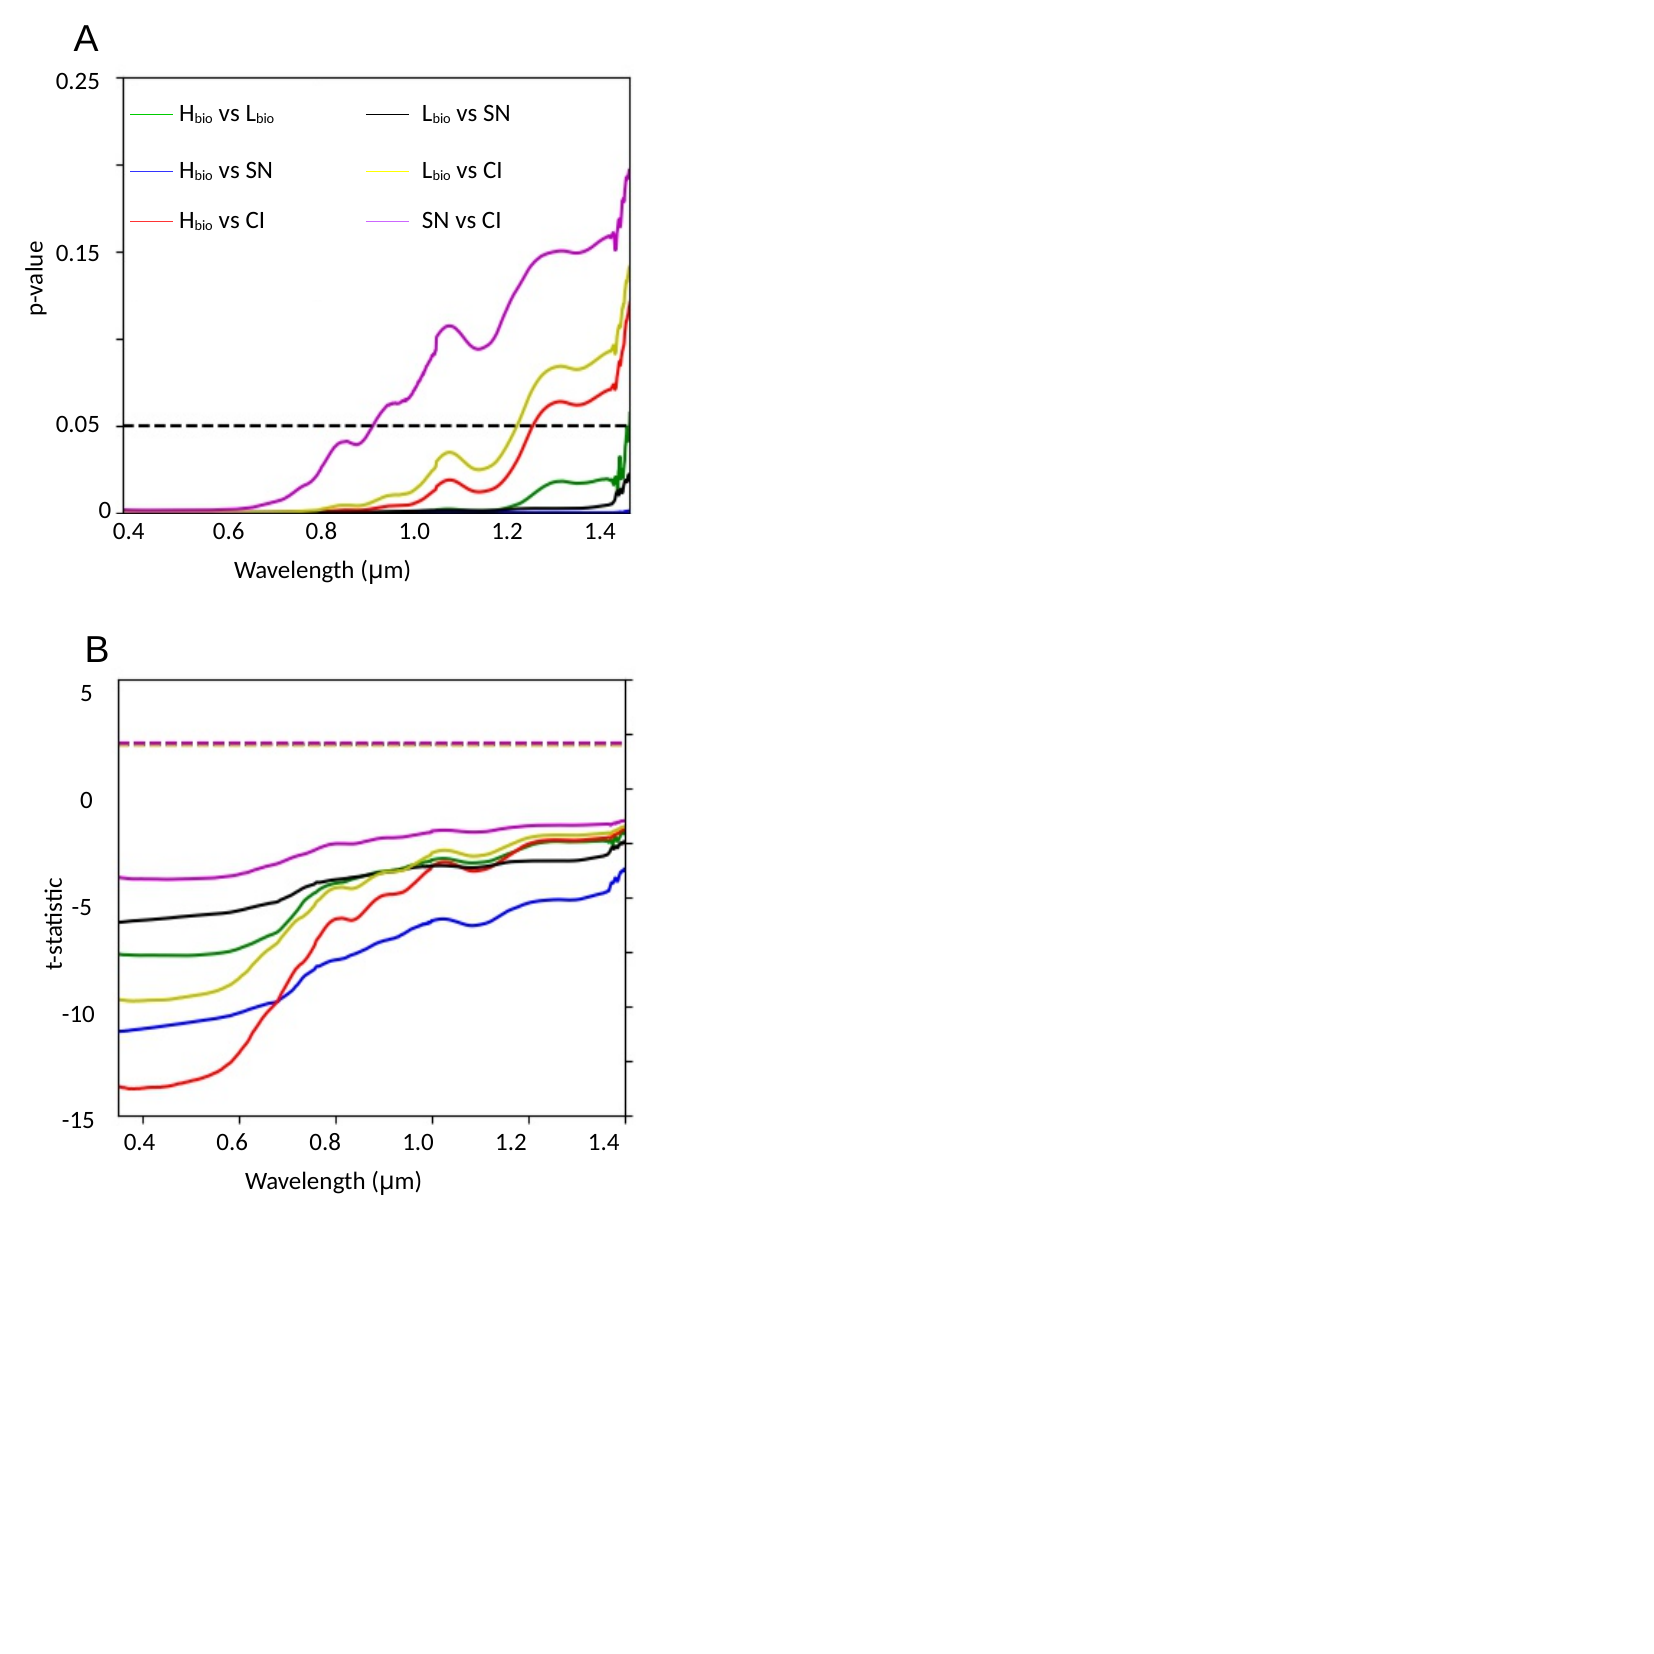

A
0.25
Hbio vs Lbio
Lbio vs SN
Hbio vs SN
Lbio vs CI
p-value
Hbio vs CI
SN vs CI
0.15
0.05
0
0.4
0.6
0.8
1.0
1.2
1.4
Wavelength (µm)
B
5
0
t-statistic
-5
-10
-15
0.4
0.6
0.8
1.0
1.2
1.4
Wavelength (µm)